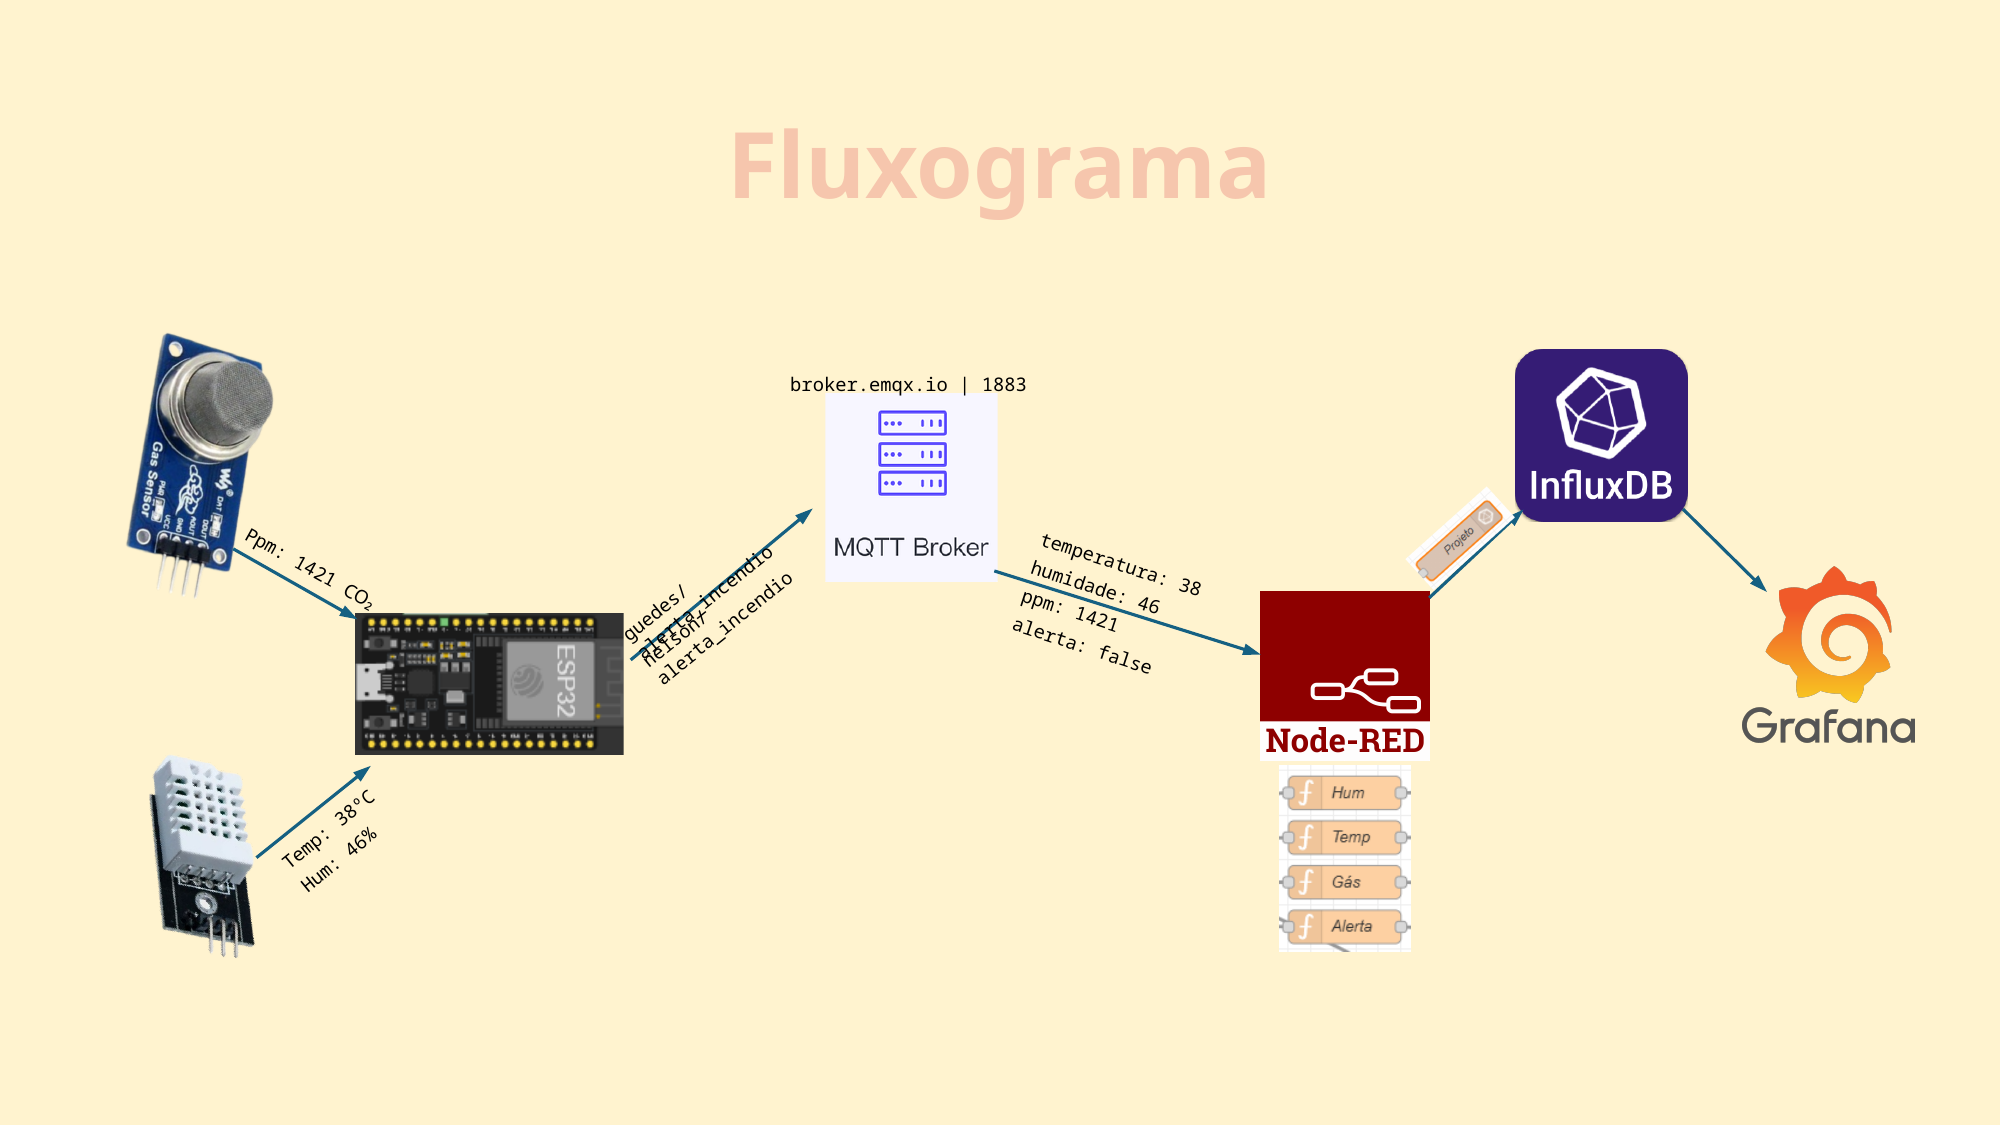

# Fluxograma
broker.emqx.io | 1883
guedes/alerta_incendio
temperatura: 38
humidade: 46
ppm: 1421
alerta: false
Ppm: 1421 CO₂
nelson/alerta_incendio
Temp: 38ºC
Hum: 46%